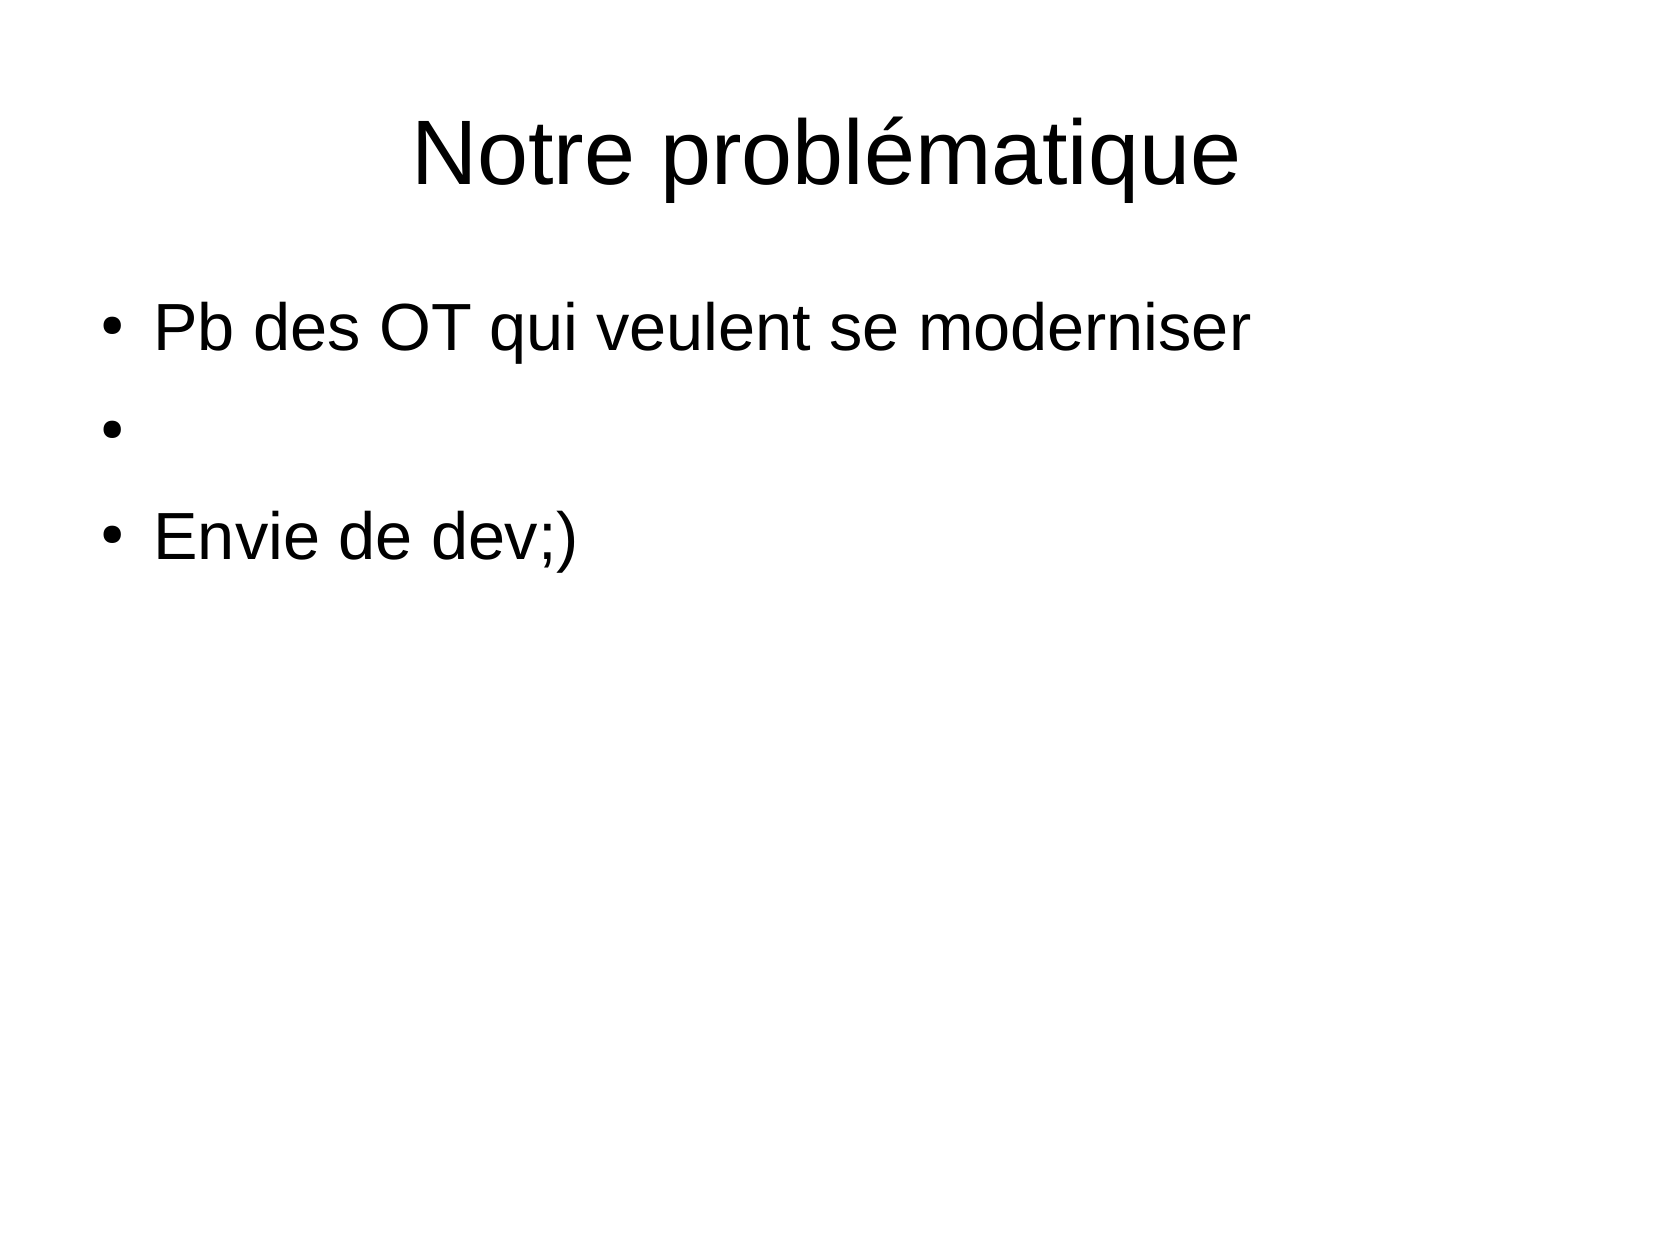

# Notre problématique
Pb des OT qui veulent se moderniser
Envie de dev;)